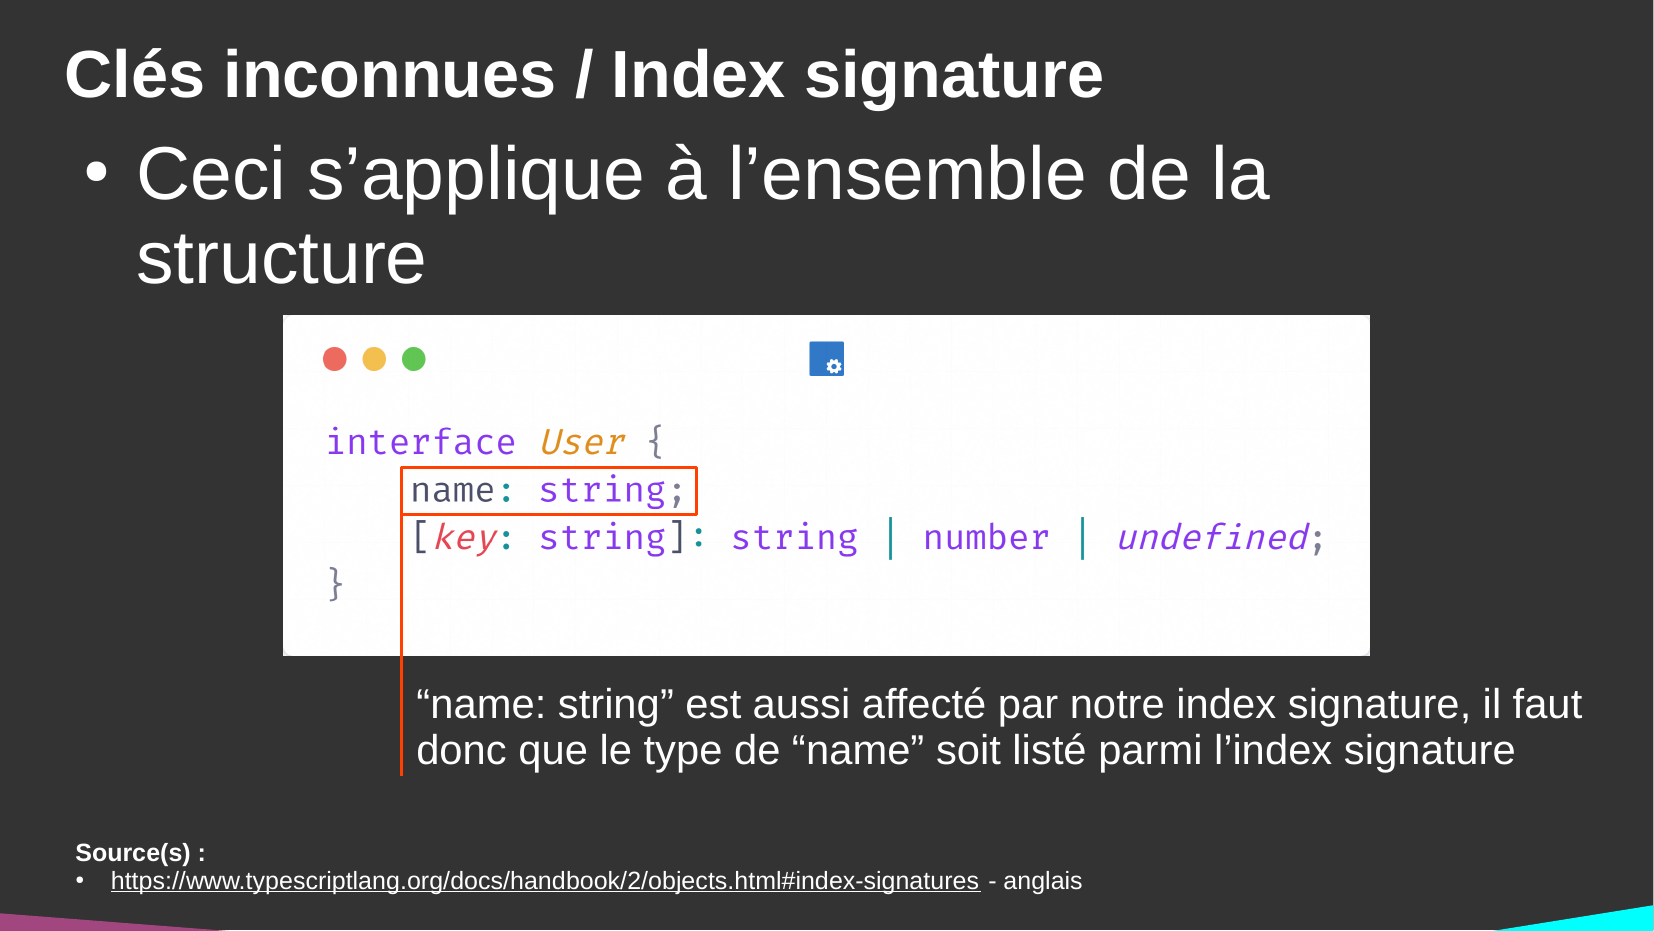

# Clés inconnues / Index signature
Ceci s’applique à l’ensemble de la structure
“name: string” est aussi affecté par notre index signature, il faut donc que le type de “name” soit listé parmi l’index signature
Source(s) :
https://www.typescriptlang.org/docs/handbook/2/objects.html#index-signatures - anglais